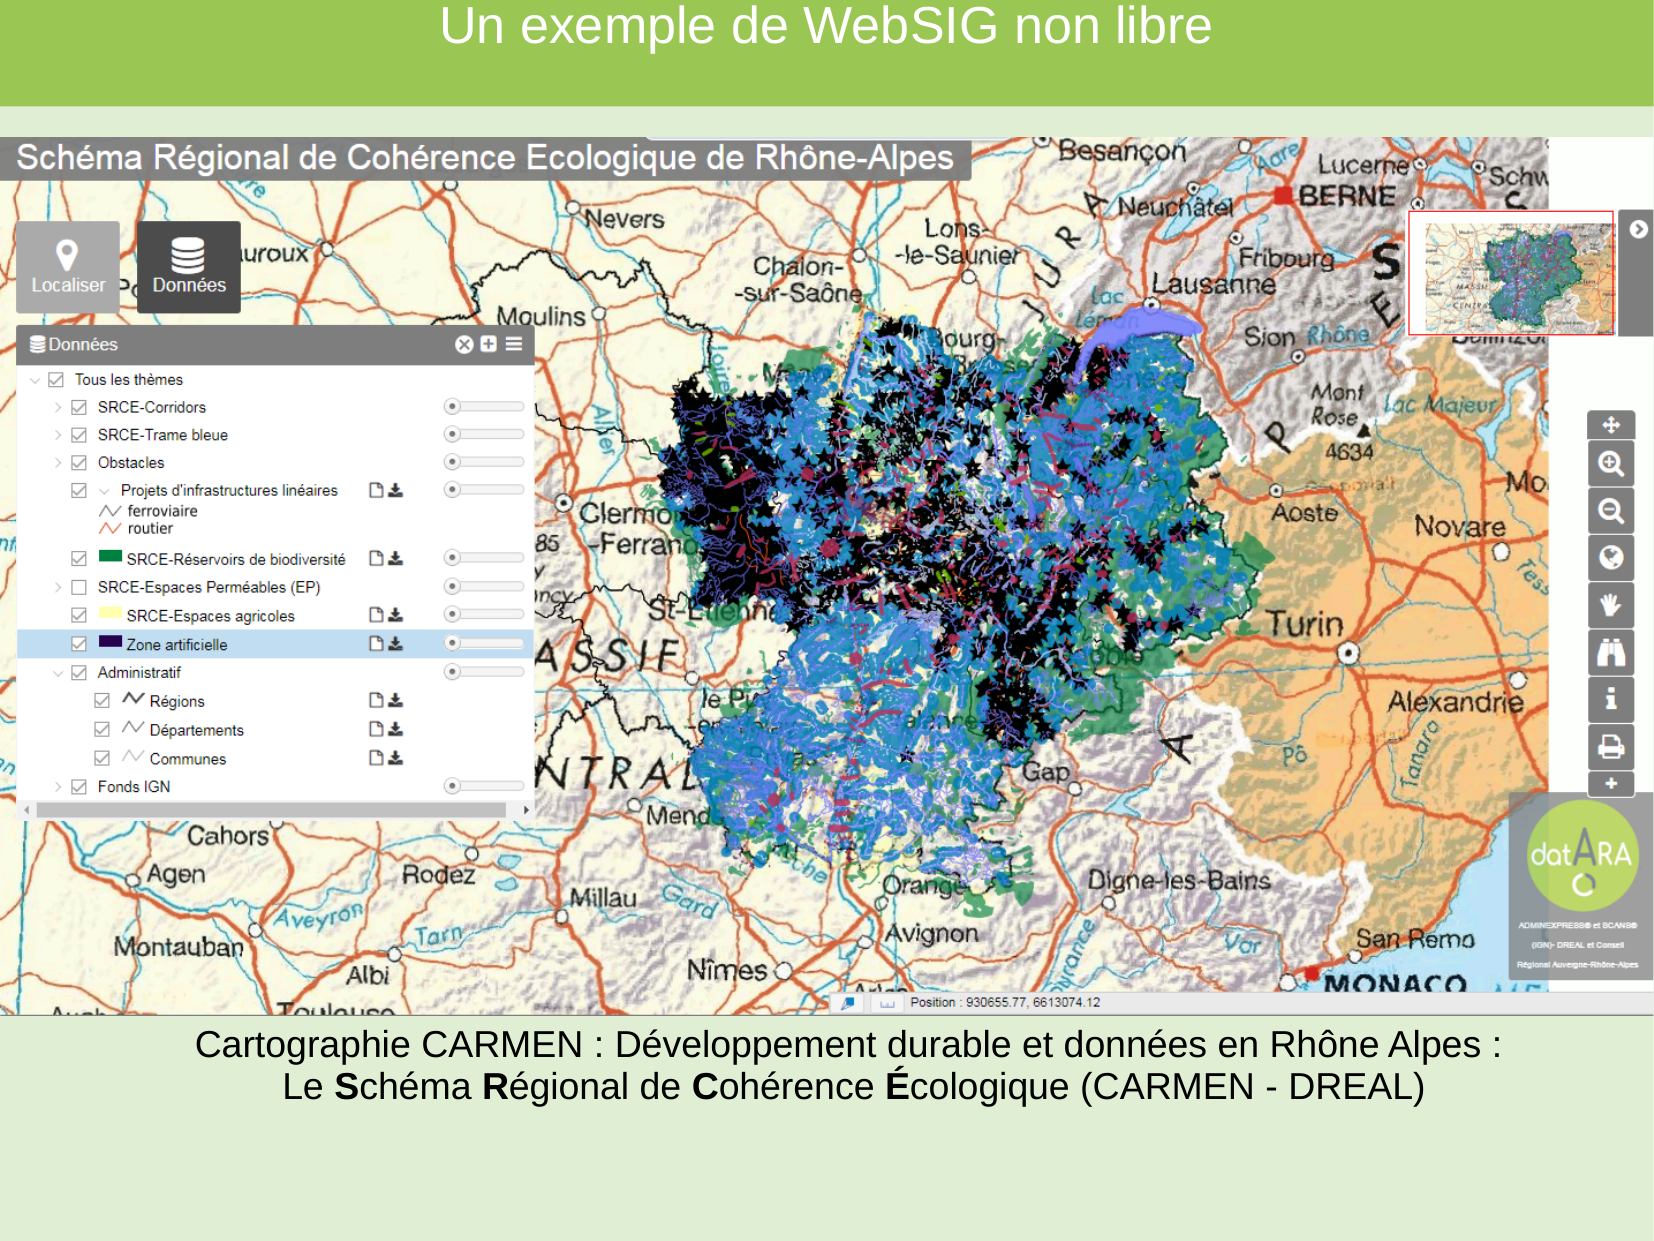

# Un exemple de WebSIG non libre
Cartographie CARMEN : Développement durable et données en Rhône Alpes :
Le Schéma Régional de Cohérence Écologique (CARMEN - DREAL)